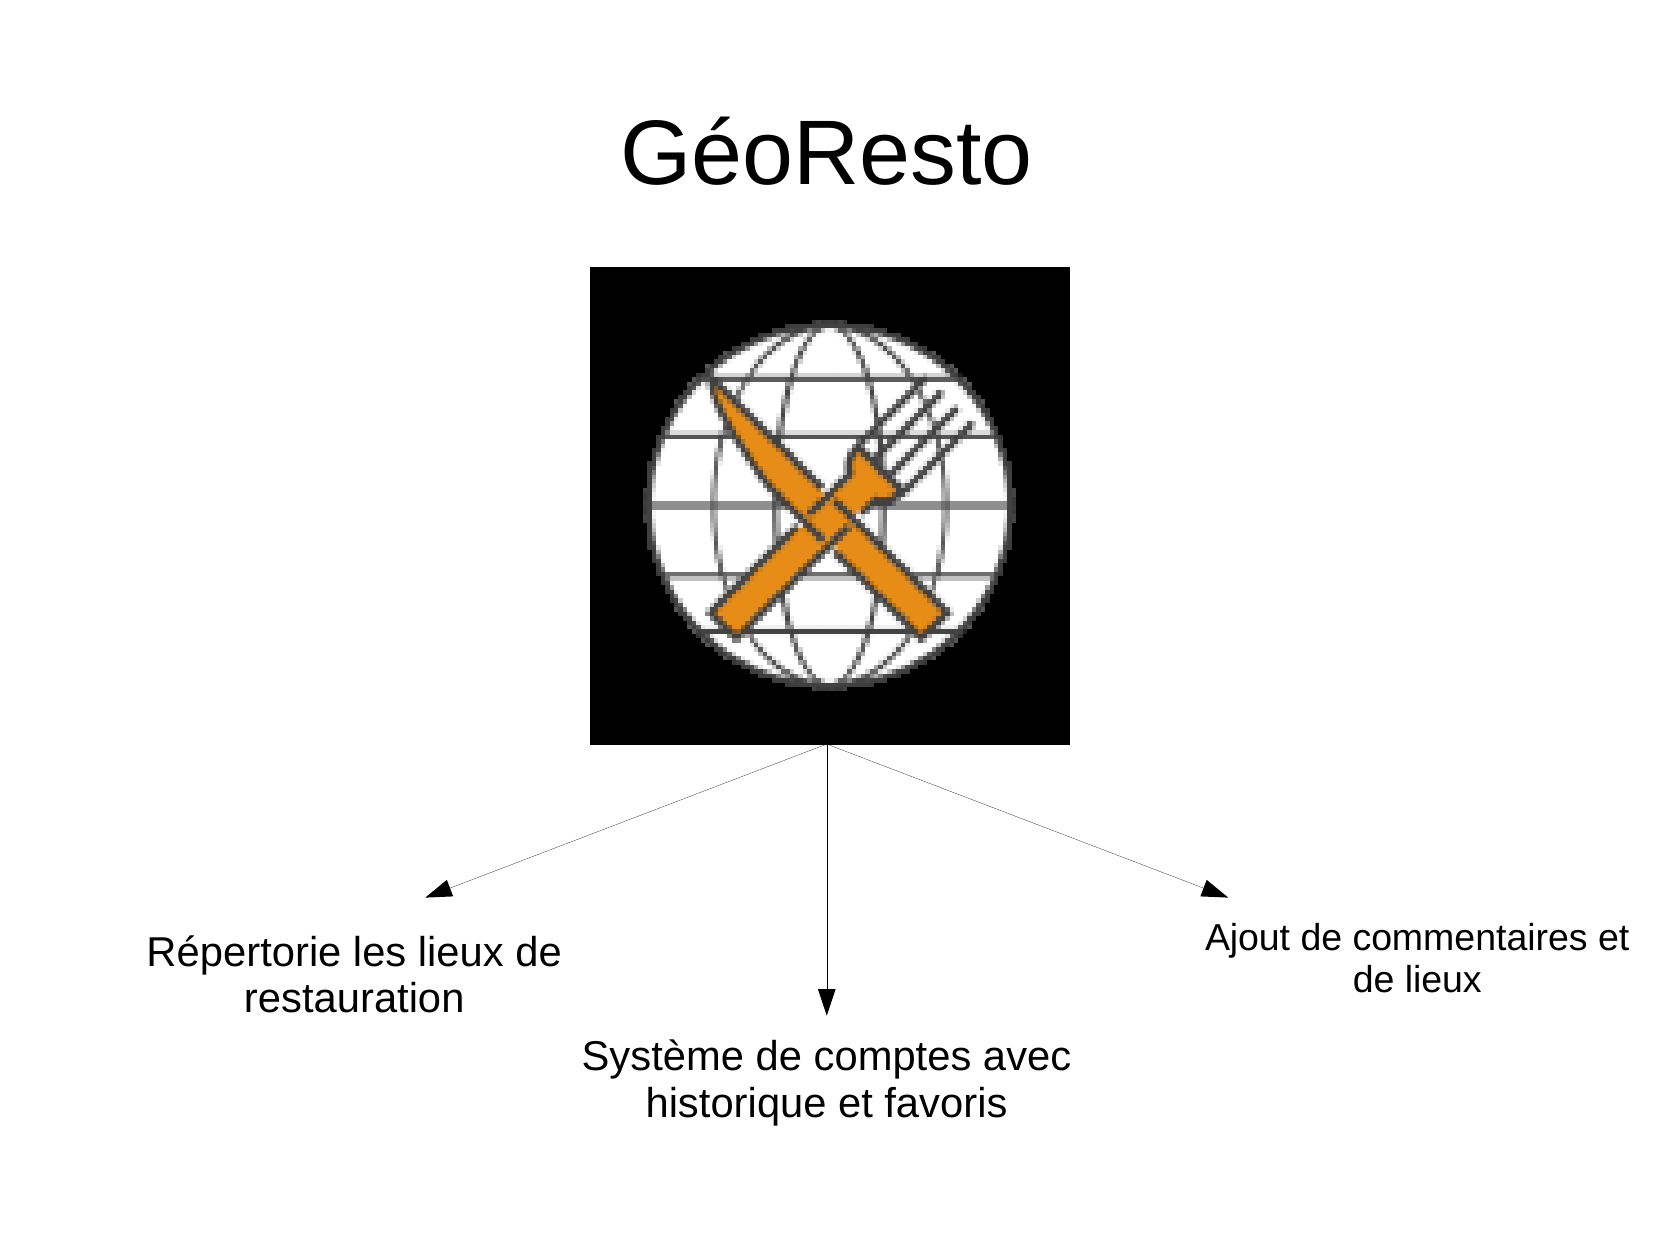

# GéoResto
Ajout de commentaires et de lieux
Répertorie les lieux de restauration
Système de comptes avec historique et favoris